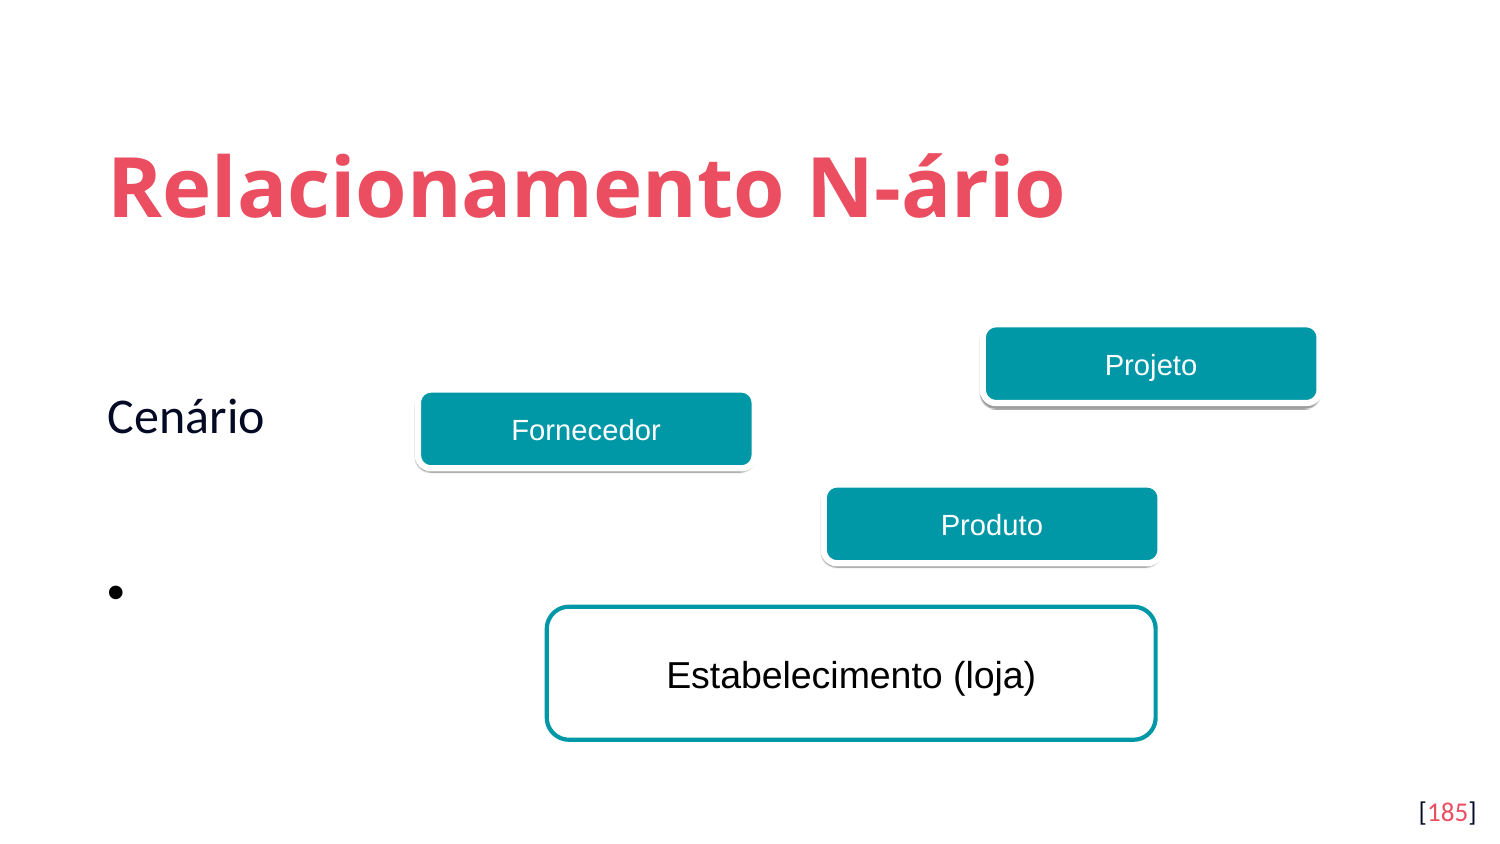

Relacionamento N-ário
Cenário
Projeto
Fornecedor
Produto
Estabelecimento (loja)